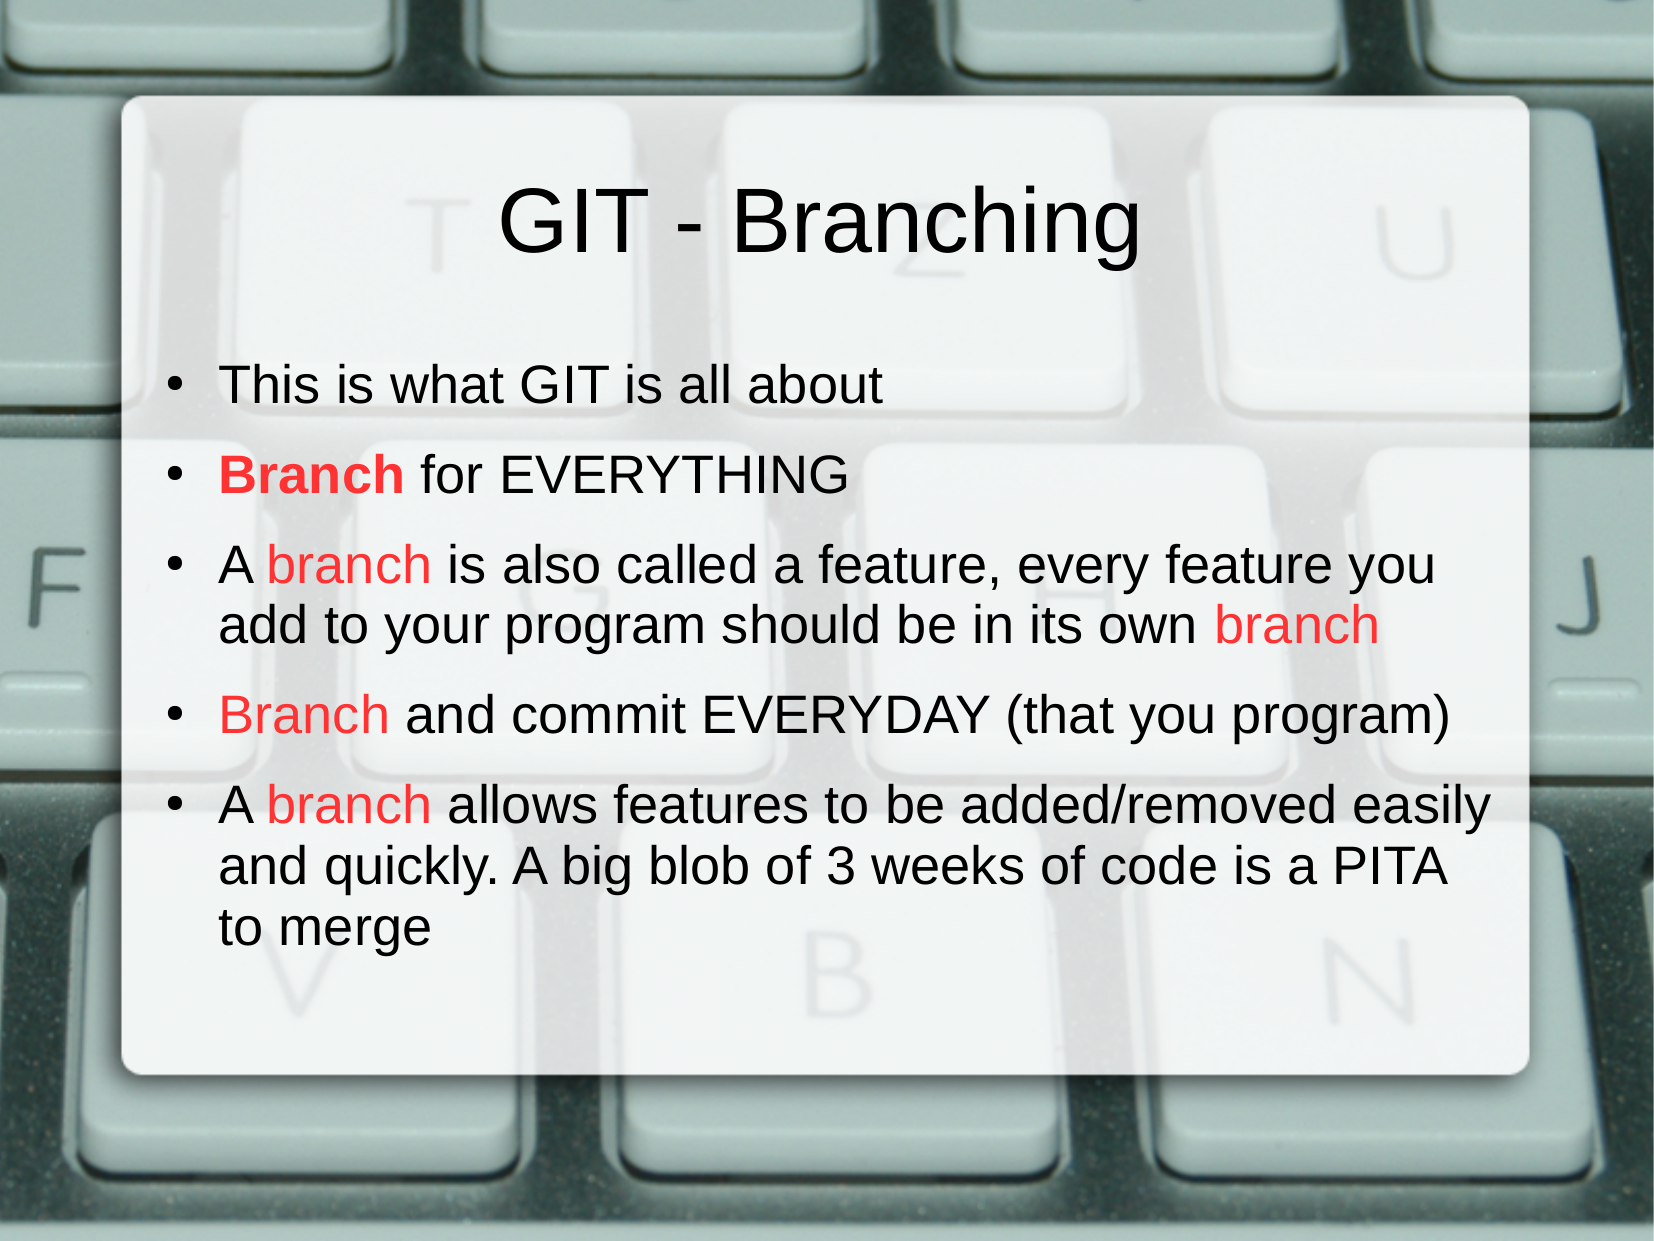

# GIT - Branching
This is what GIT is all about
Branch for EVERYTHING
A branch is also called a feature, every feature you add to your program should be in its own branch
Branch and commit EVERYDAY (that you program)
A branch allows features to be added/removed easily and quickly. A big blob of 3 weeks of code is a PITA to merge